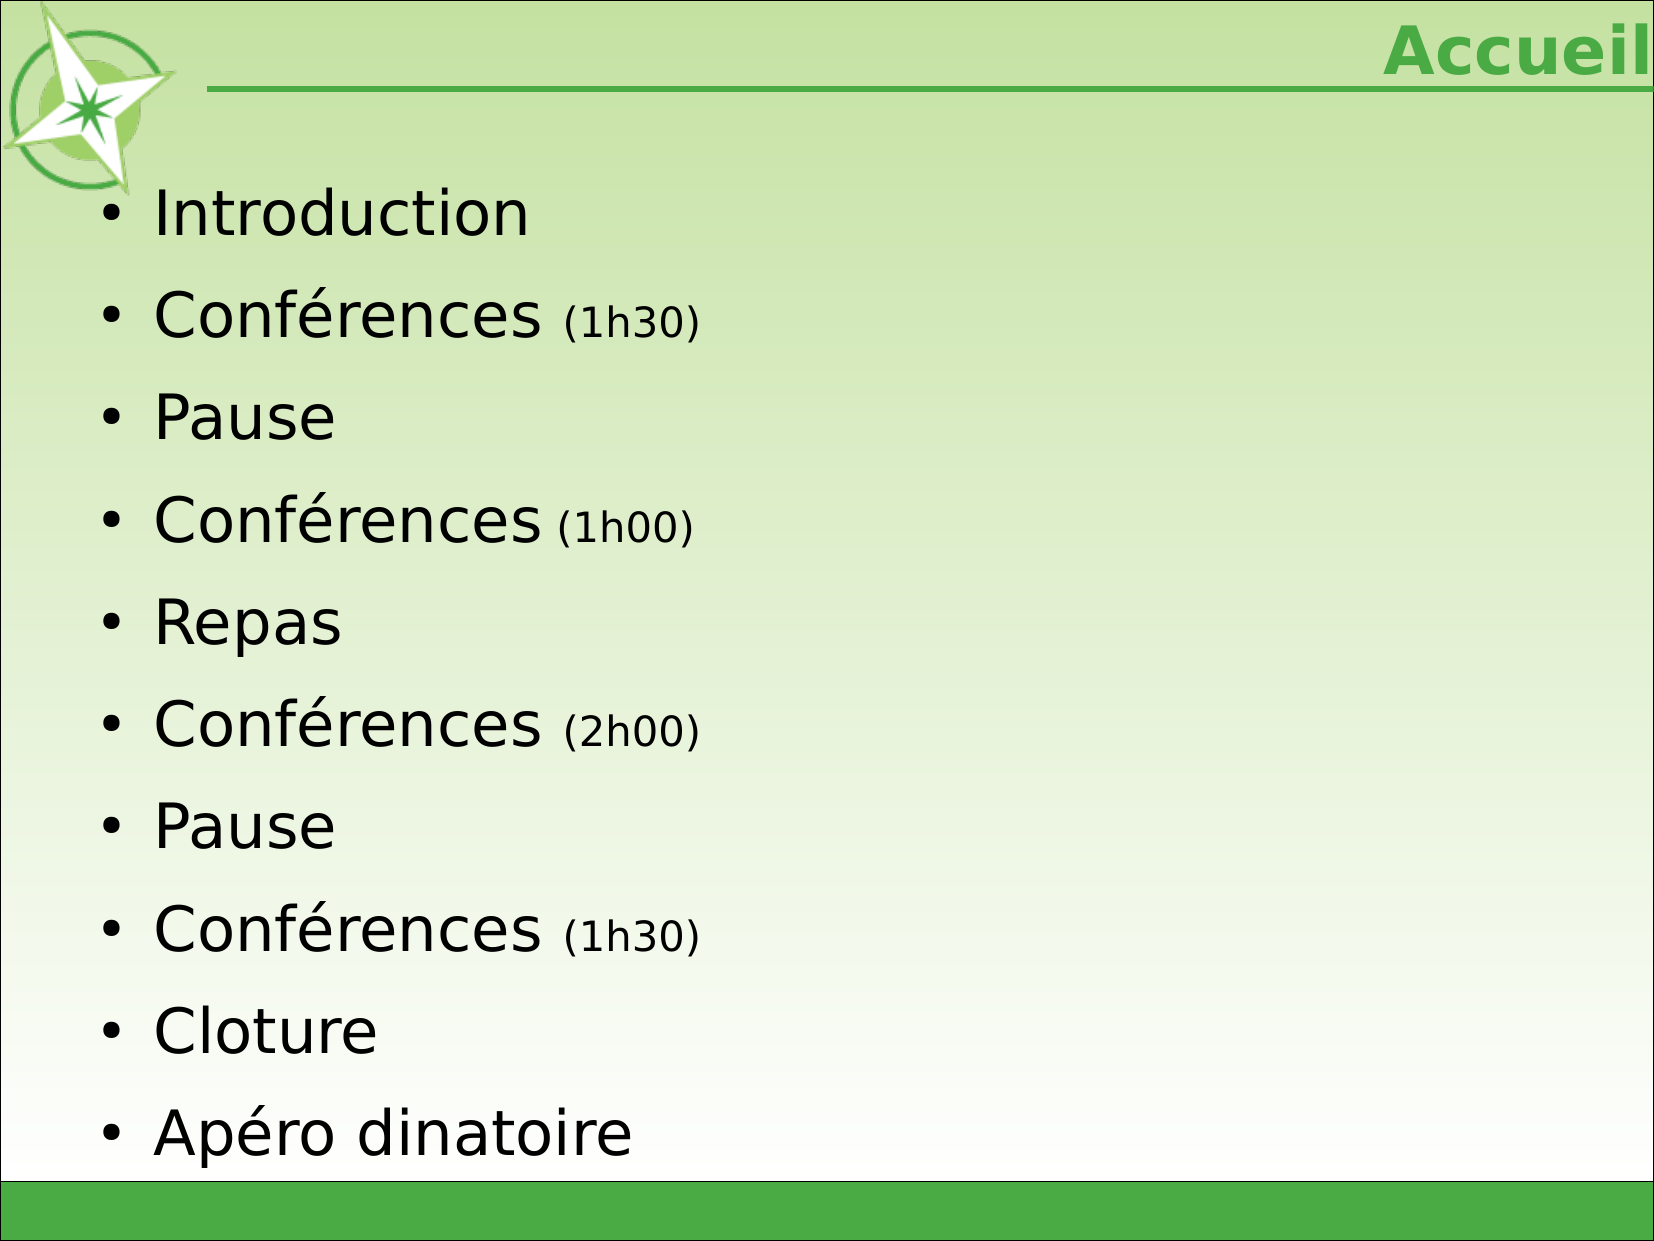

# Accueil
Introduction
Conférences (1h30)
Pause
Conférences (1h00)
Repas
Conférences (2h00)
Pause
Conférences (1h30)
Cloture
Apéro dinatoire